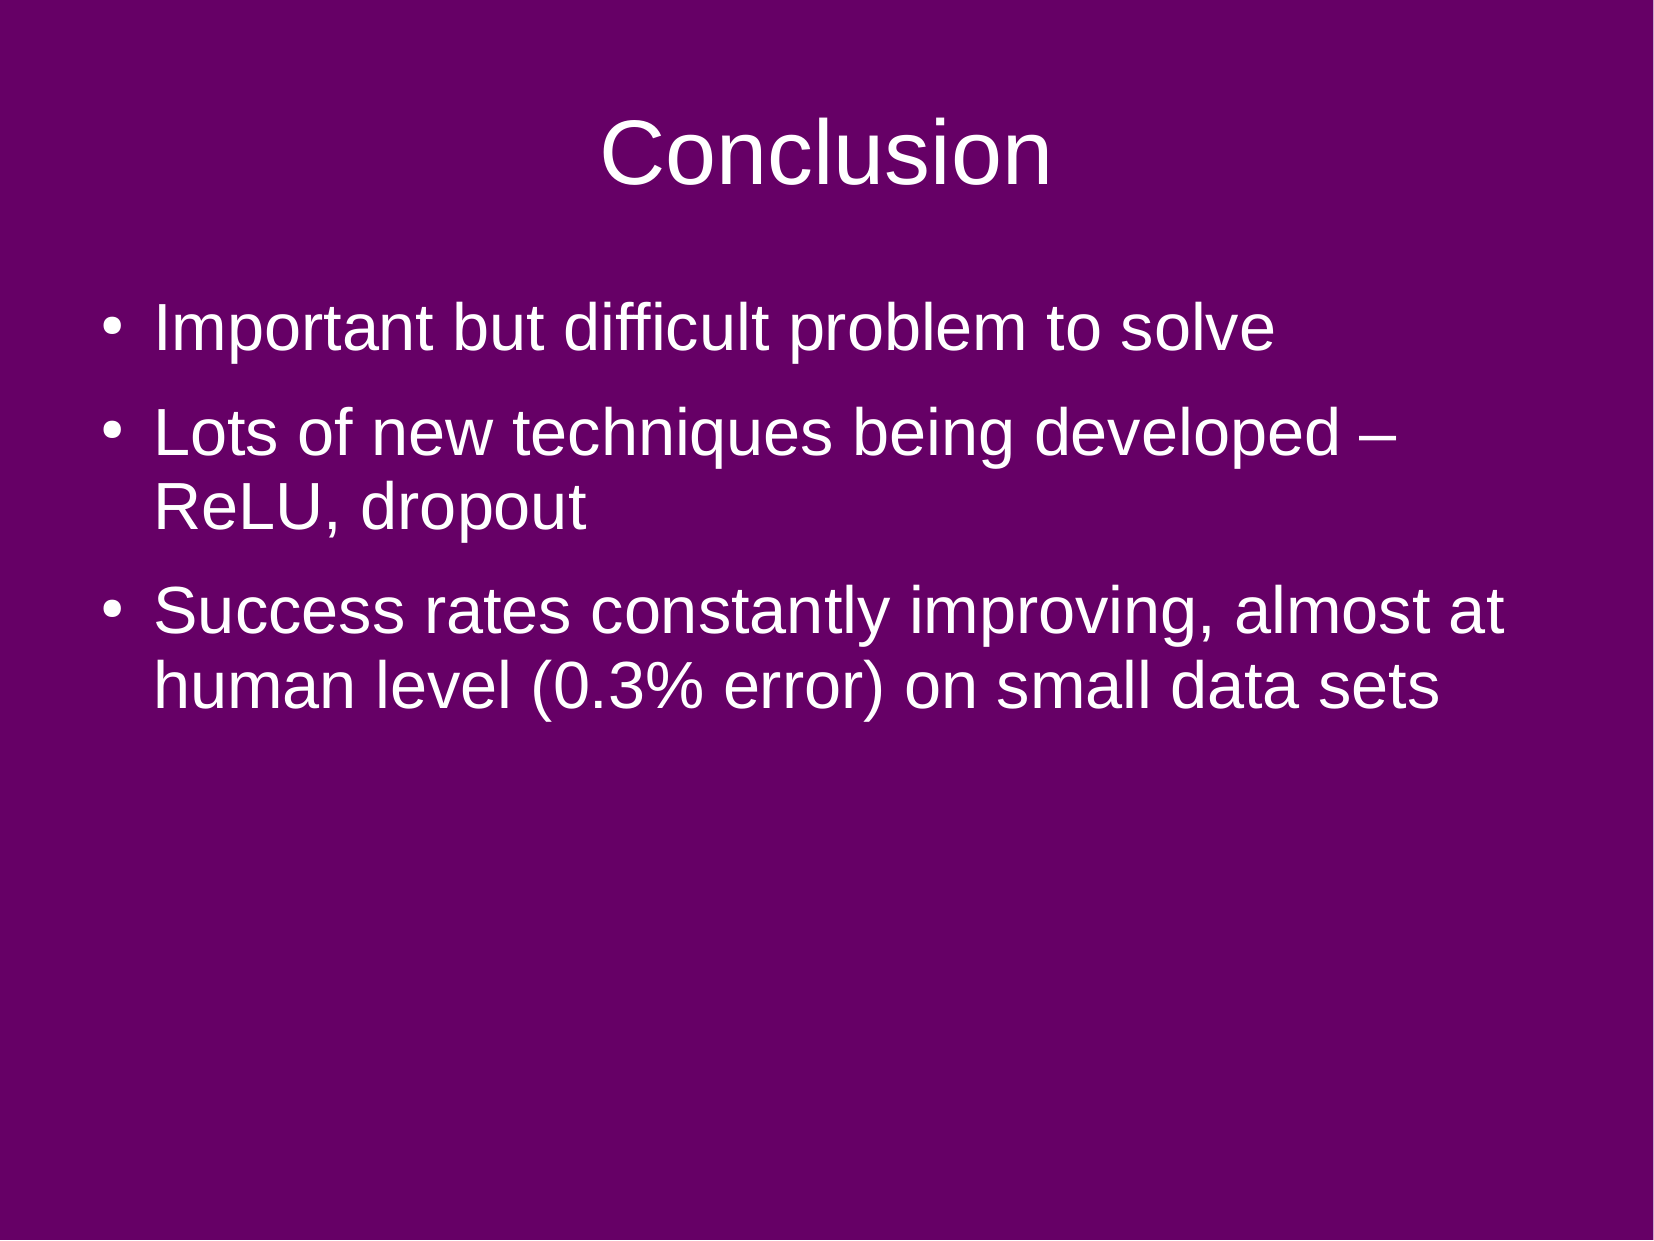

# Conclusion
Important but difficult problem to solve
Lots of new techniques being developed – ReLU, dropout
Success rates constantly improving, almost at human level (0.3% error) on small data sets